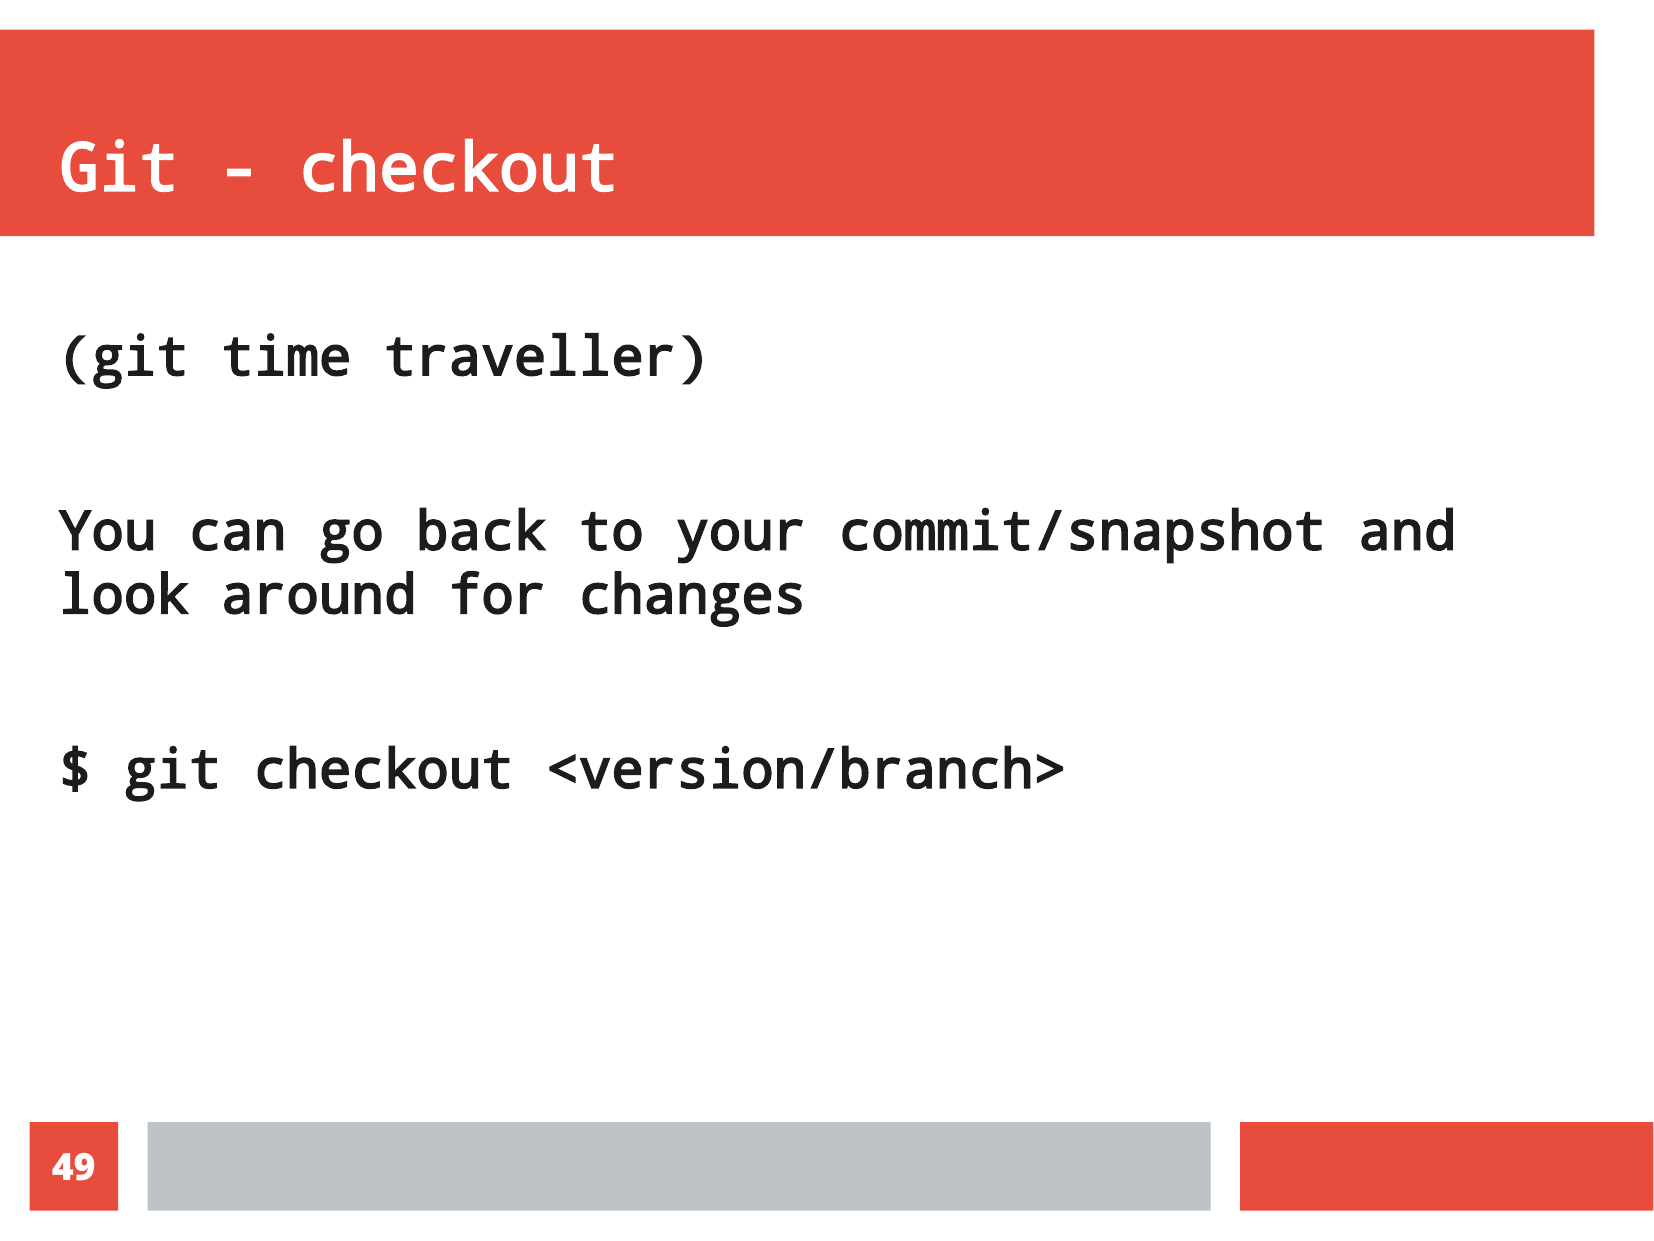

# Git - checkout
(git time traveller)
You can go back to your commit/snapshot and look around for changes
$ git checkout <version/branch>
49